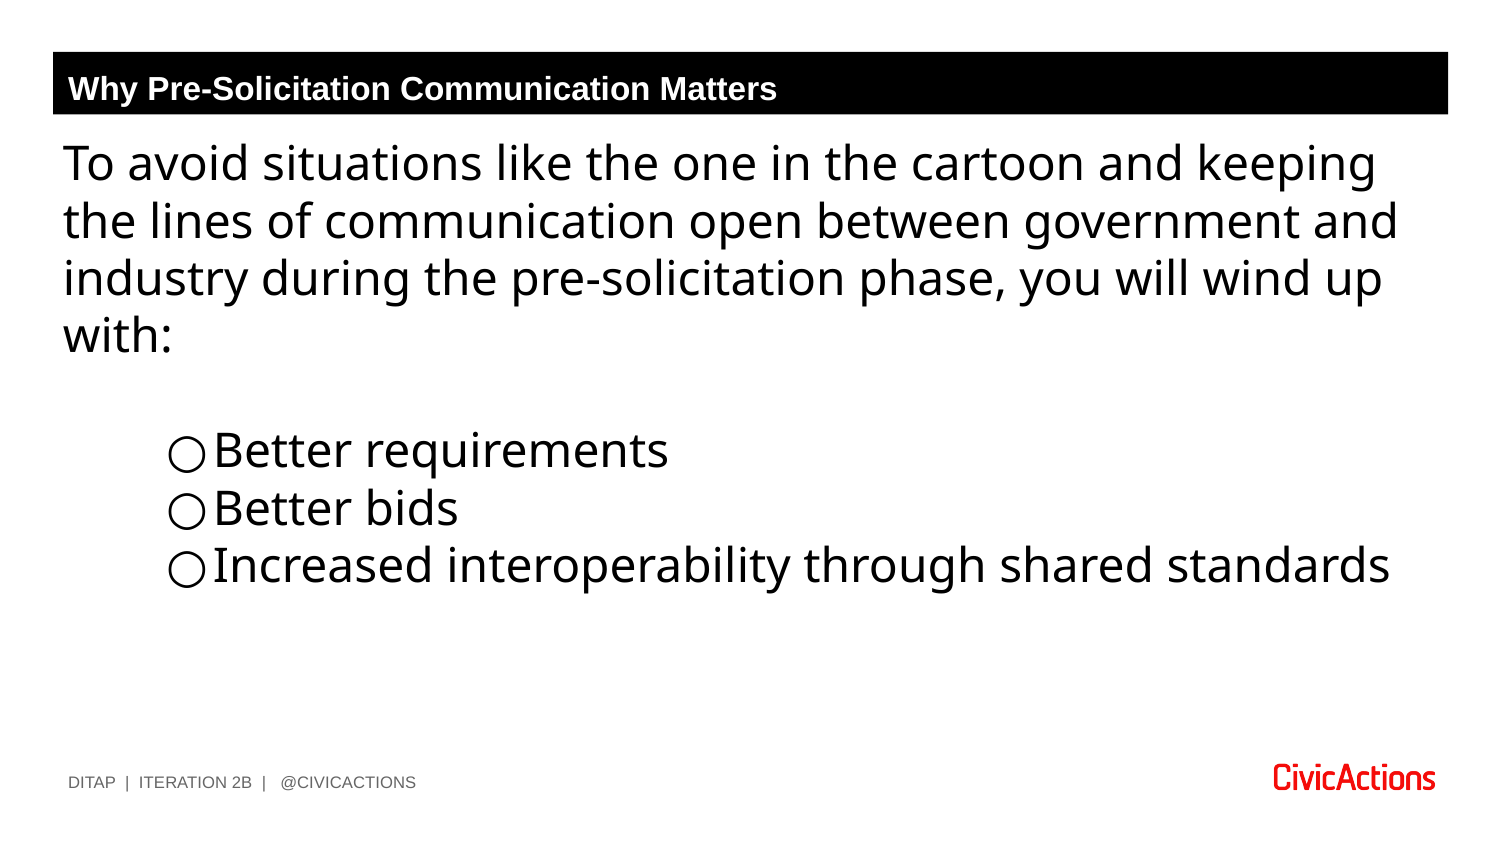

Why Pre-Solicitation Communication Matters
# To avoid situations like the one in the cartoon and keeping the lines of communication open between government and industry during the pre-solicitation phase, you will wind up with:
Better requirements
Better bids
Increased interoperability through shared standards